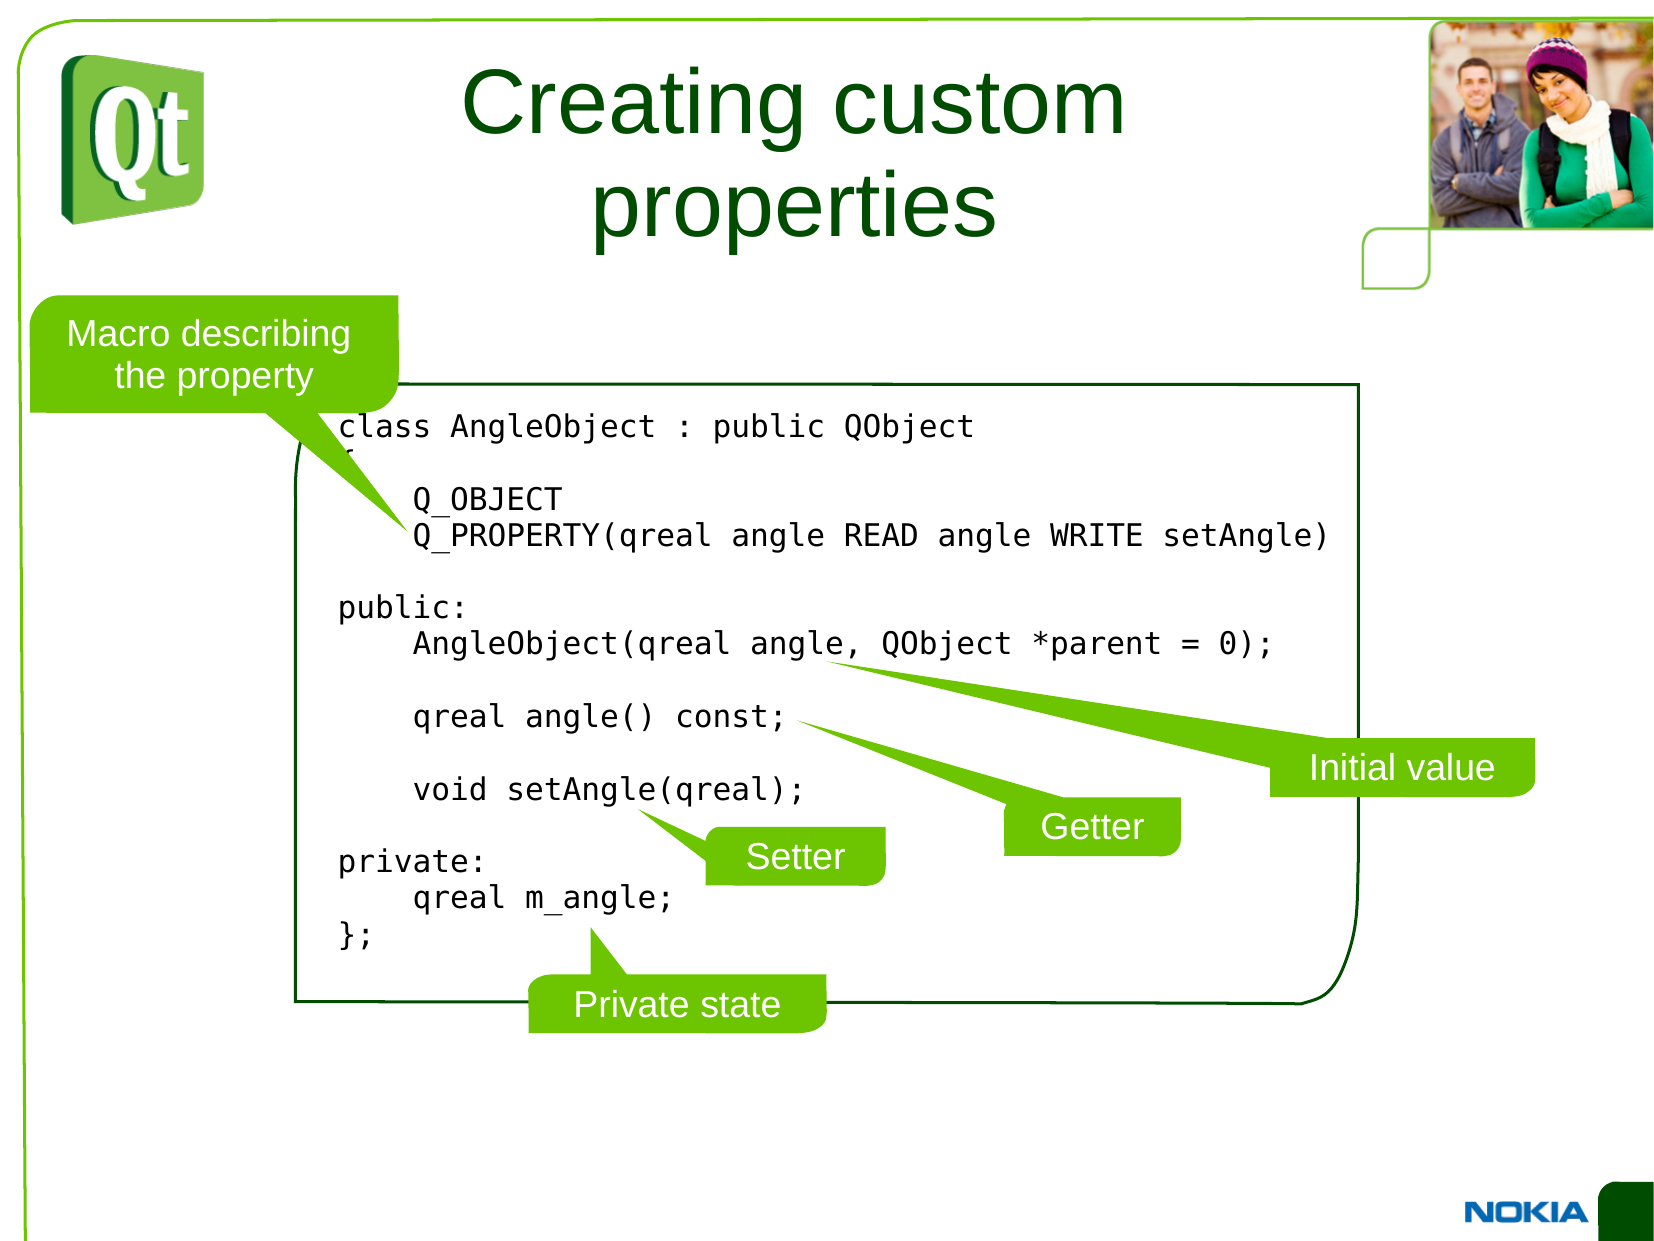

# Creating custom properties
Macro describing
the property
class AngleObject : public QObject
{
 Q_OBJECT
 Q_PROPERTY(qreal angle READ angle WRITE setAngle)
public:
 AngleObject(qreal angle, QObject *parent = 0);
 qreal angle() const;
 void setAngle(qreal);
private:
 qreal m_angle;
};
Initial value
Getter
Setter
Private state